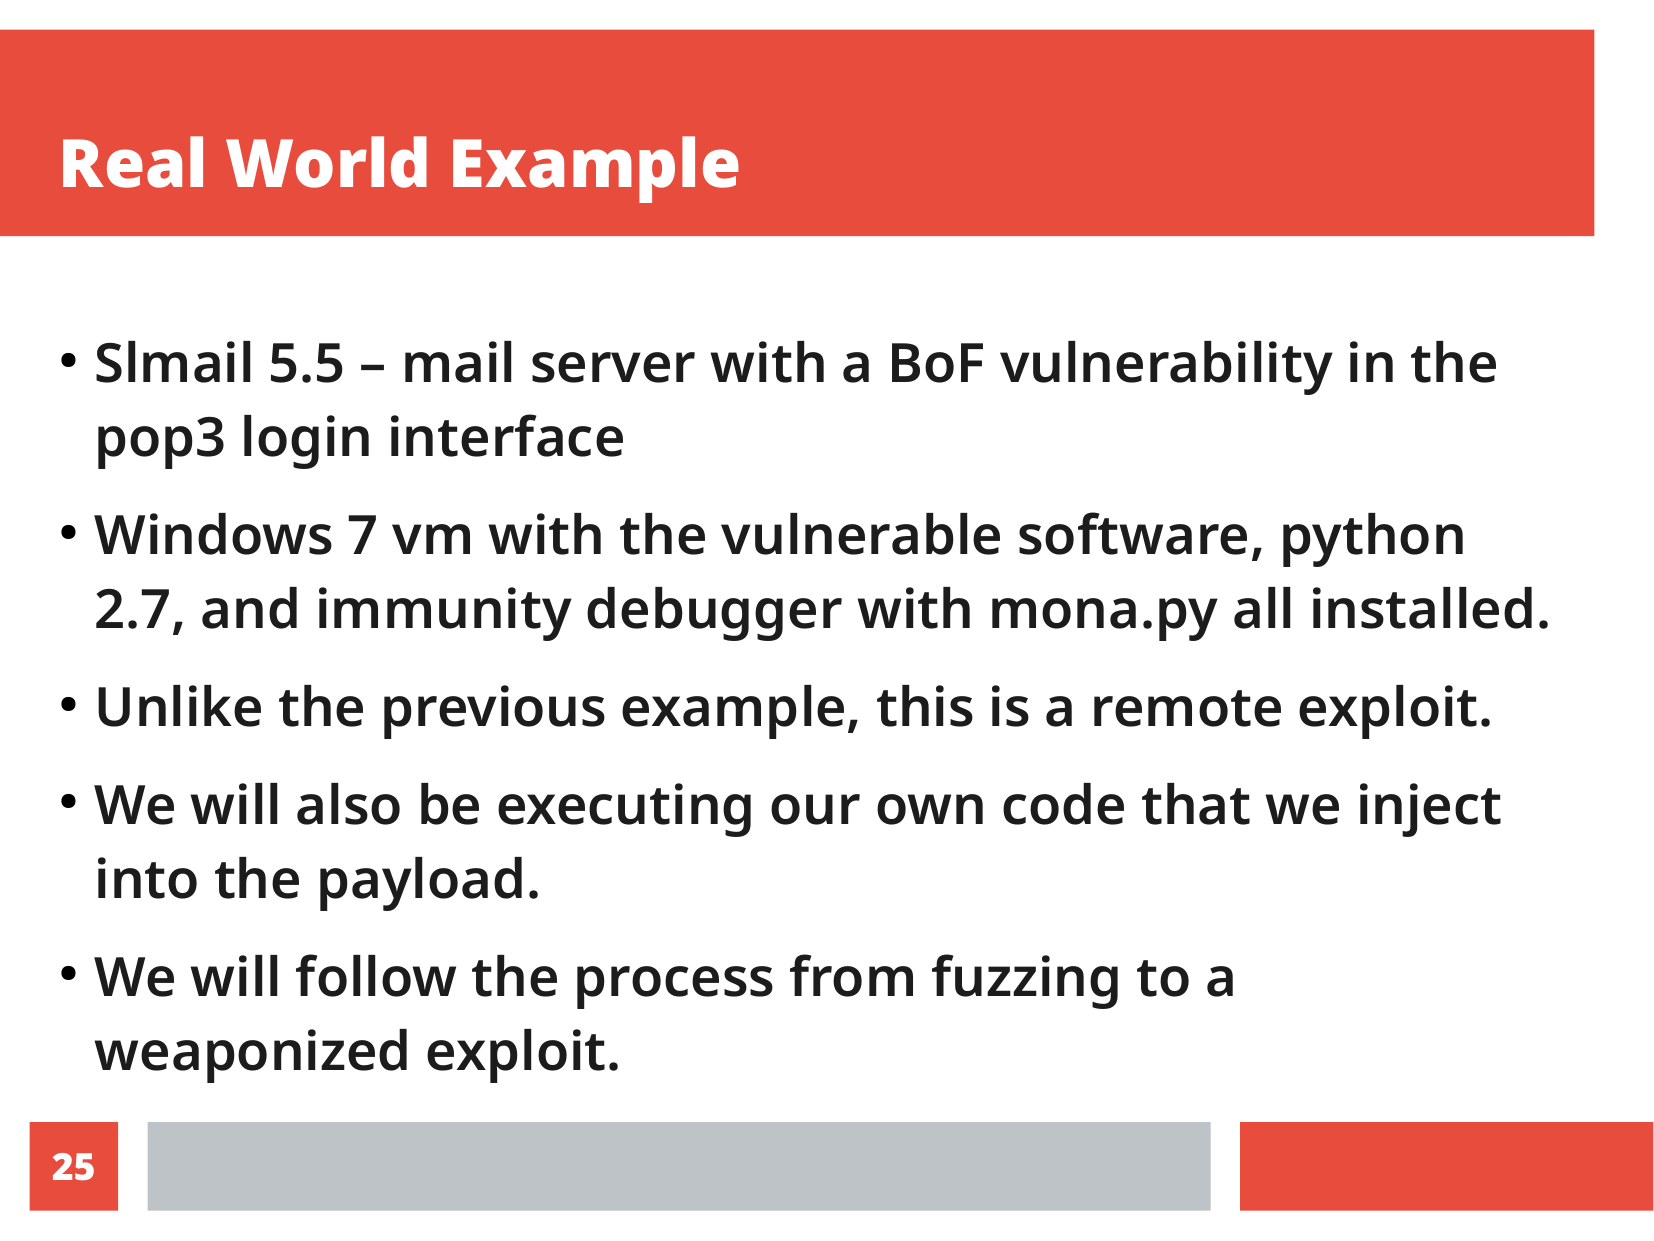

# Real World Example
Slmail 5.5 – mail server with a BoF vulnerability in the pop3 login interface
Windows 7 vm with the vulnerable software, python 2.7, and immunity debugger with mona.py all installed.
Unlike the previous example, this is a remote exploit.
We will also be executing our own code that we inject into the payload.
We will follow the process from fuzzing to a weaponized exploit.
25